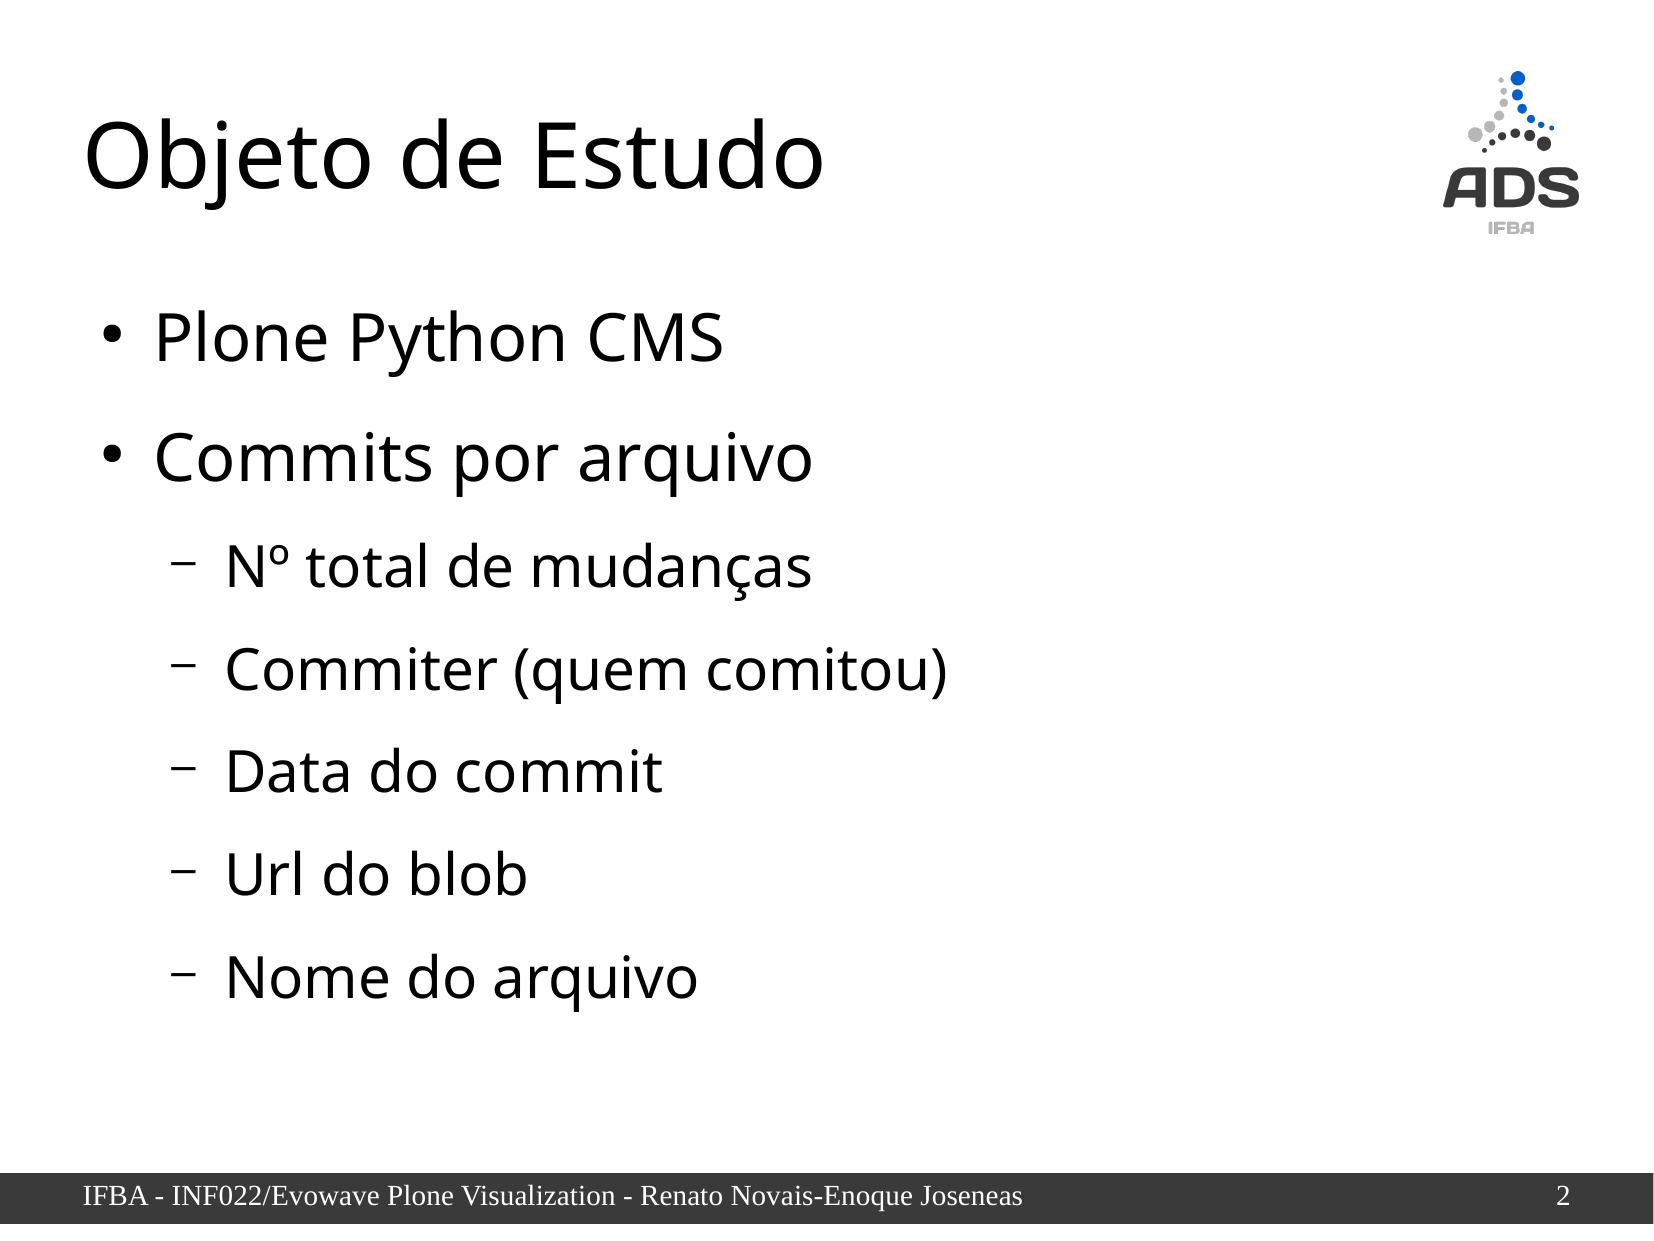

# Objeto de Estudo
Plone Python CMS
Commits por arquivo
Nº total de mudanças
Commiter (quem comitou)
Data do commit
Url do blob
Nome do arquivo
2